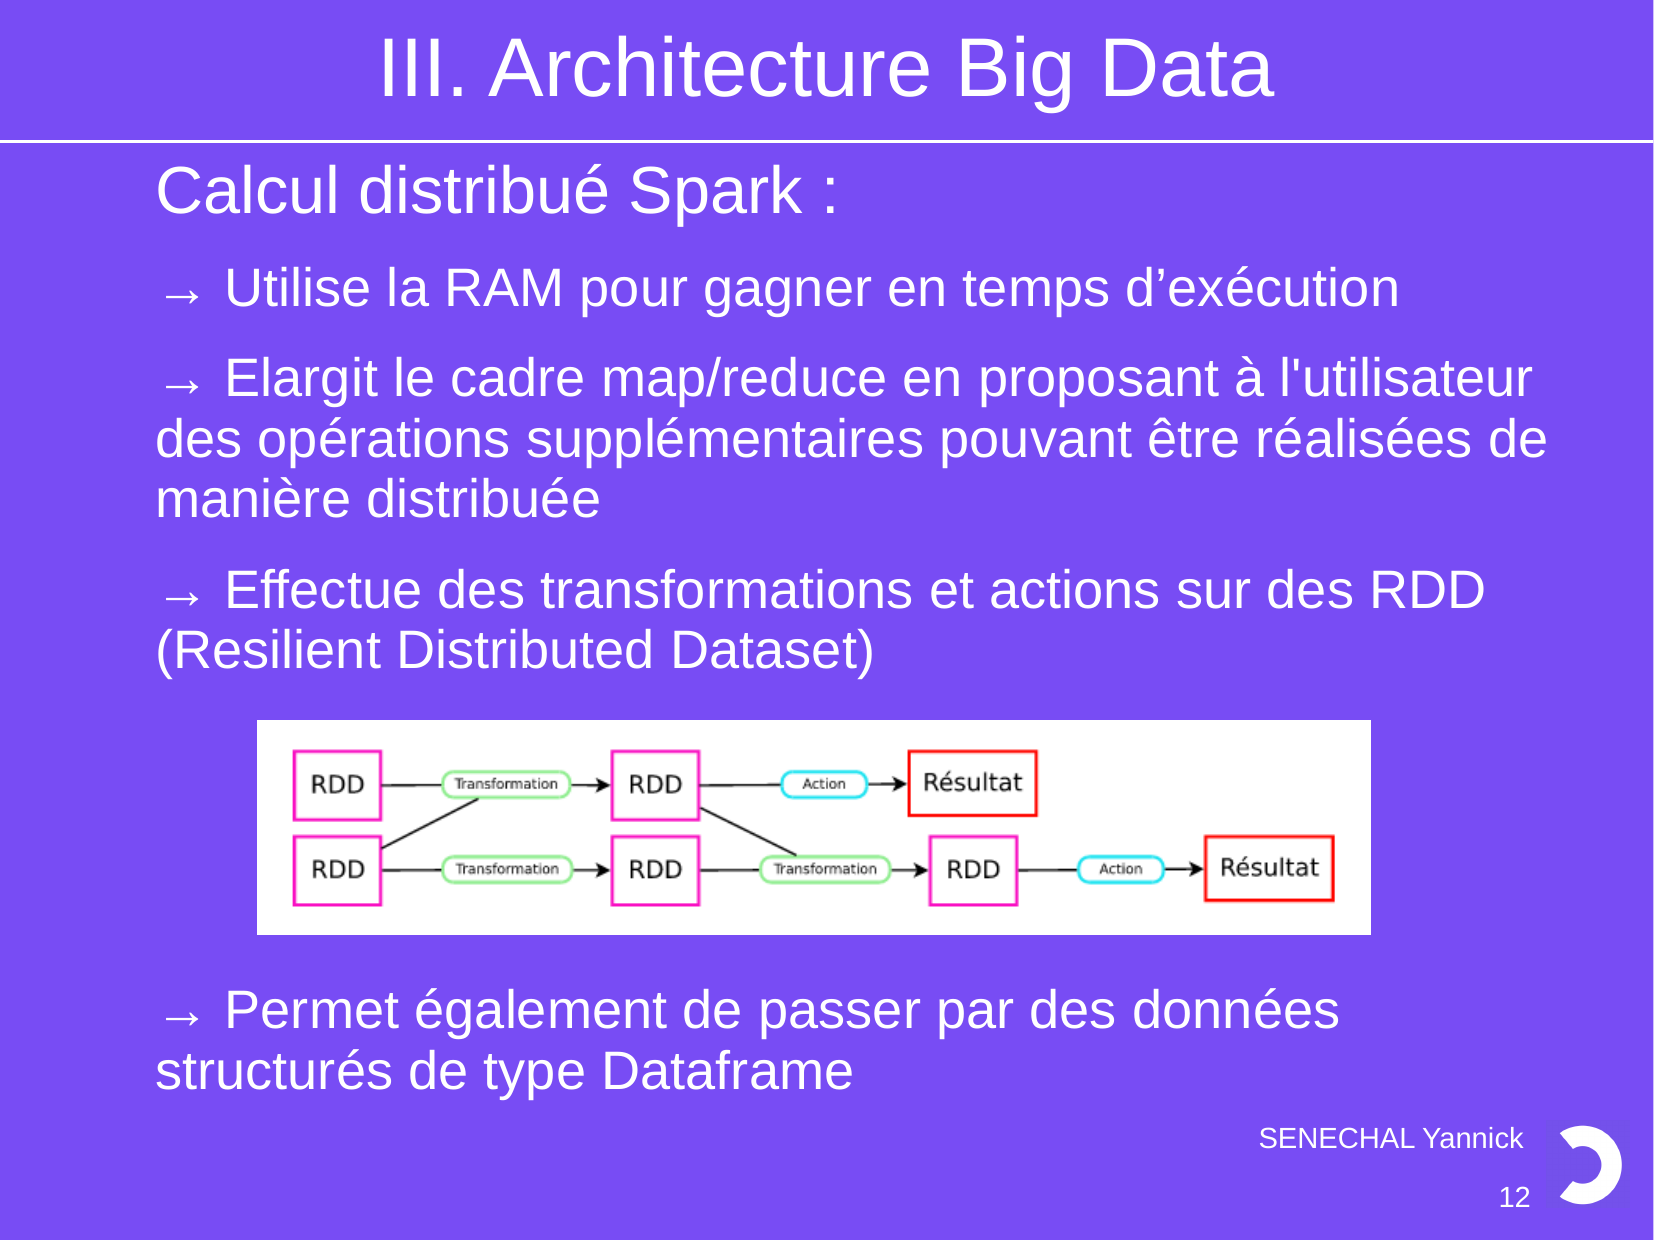

# III. Architecture Big Data
Calcul distribué Spark :
→ Utilise la RAM pour gagner en temps d’exécution
→ Elargit le cadre map/reduce en proposant à l'utilisateur des opérations supplémentaires pouvant être réalisées de manière distribuée
→ Effectue des transformations et actions sur des RDD (Resilient Distributed Dataset)
→ Permet également de passer par des données structurés de type Dataframe
SENECHAL Yannick
12